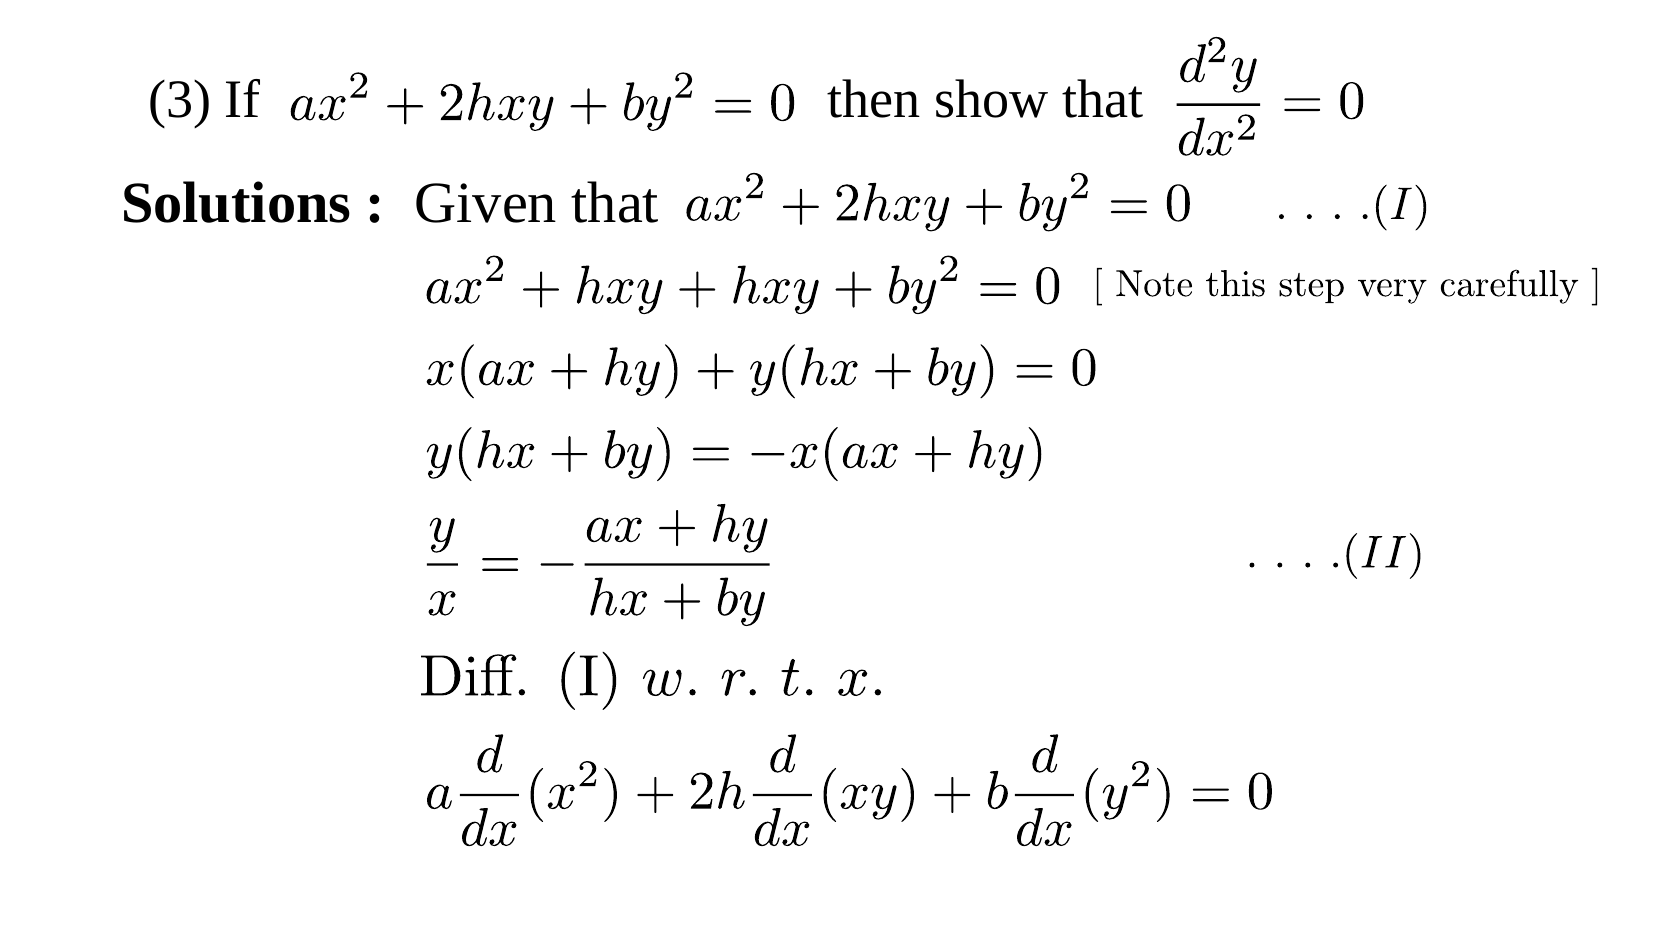

# (3) If then show that Solutions : Given that